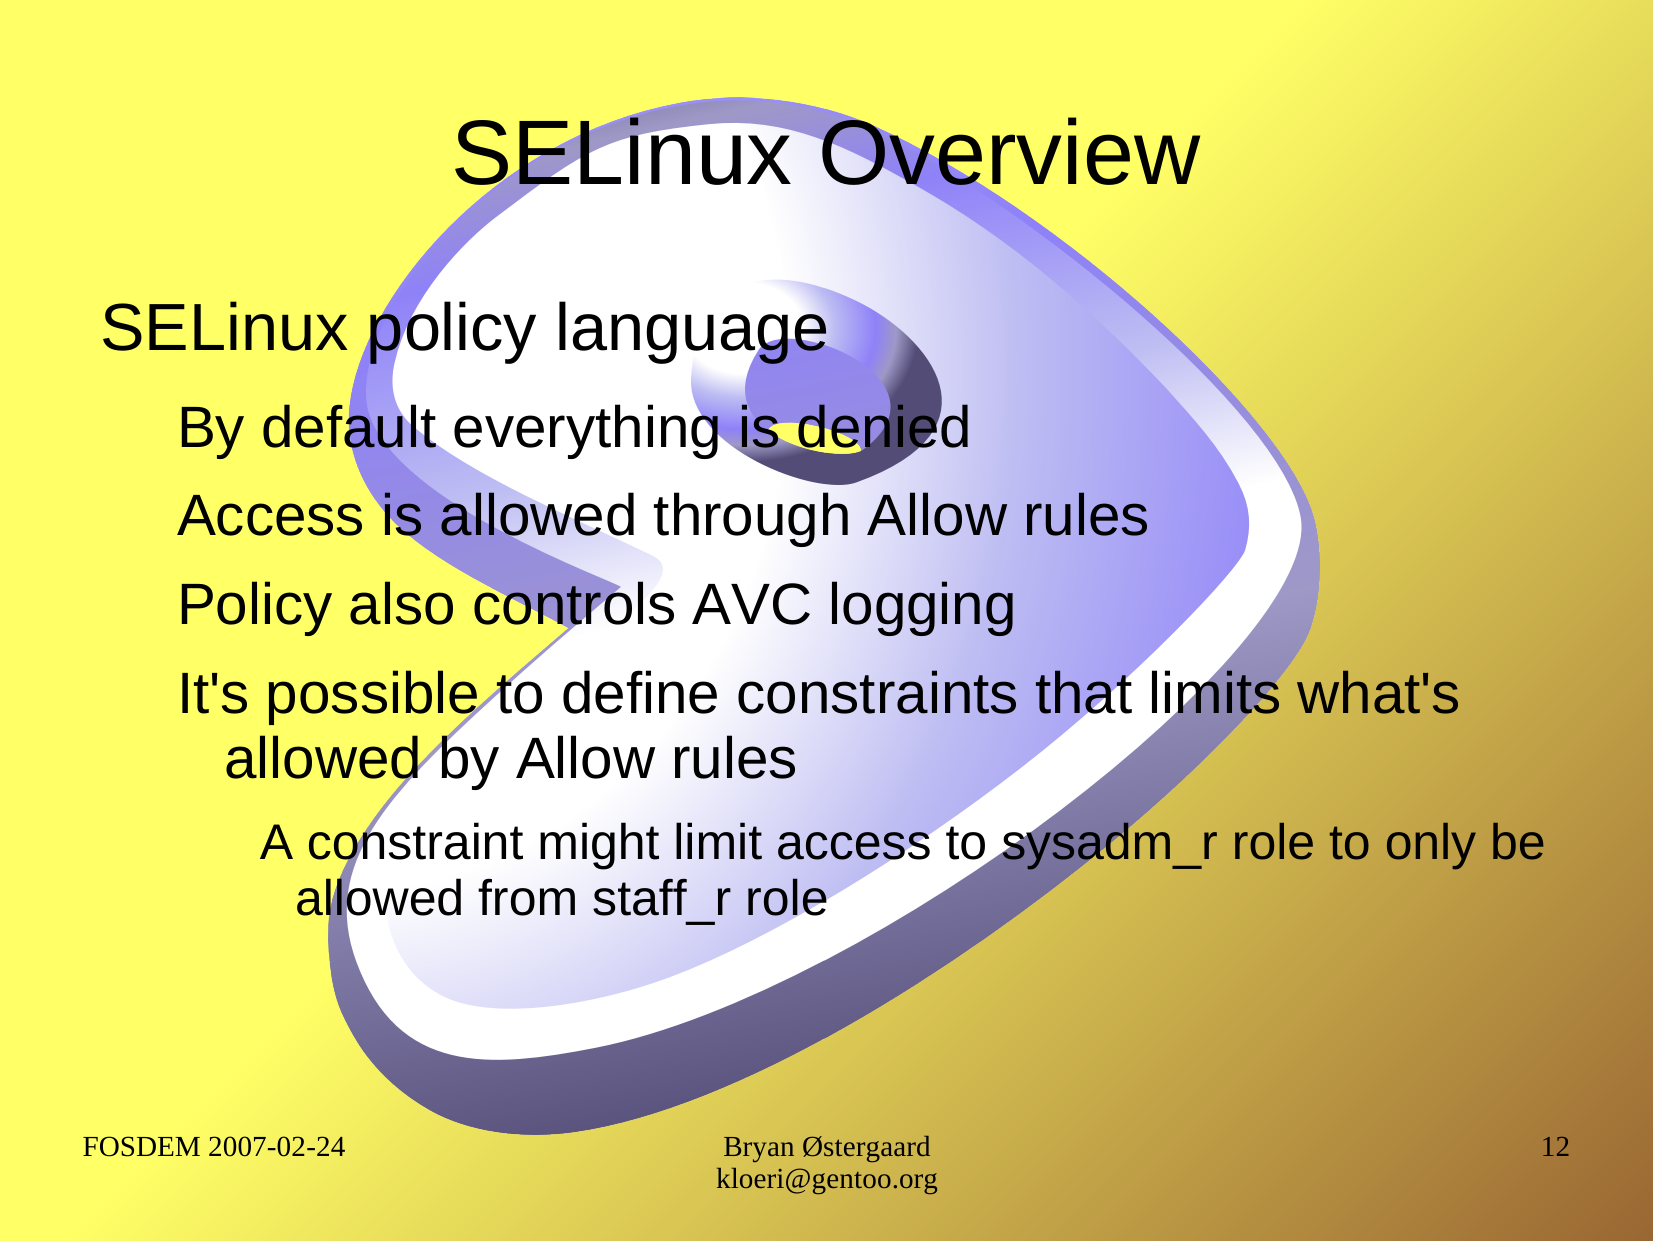

# SELinux Overview
SELinux policy language
By default everything is denied
Access is allowed through Allow rules
Policy also controls AVC logging
It's possible to define constraints that limits what's allowed by Allow rules
A constraint might limit access to sysadm_r role to only be allowed from staff_r role
12